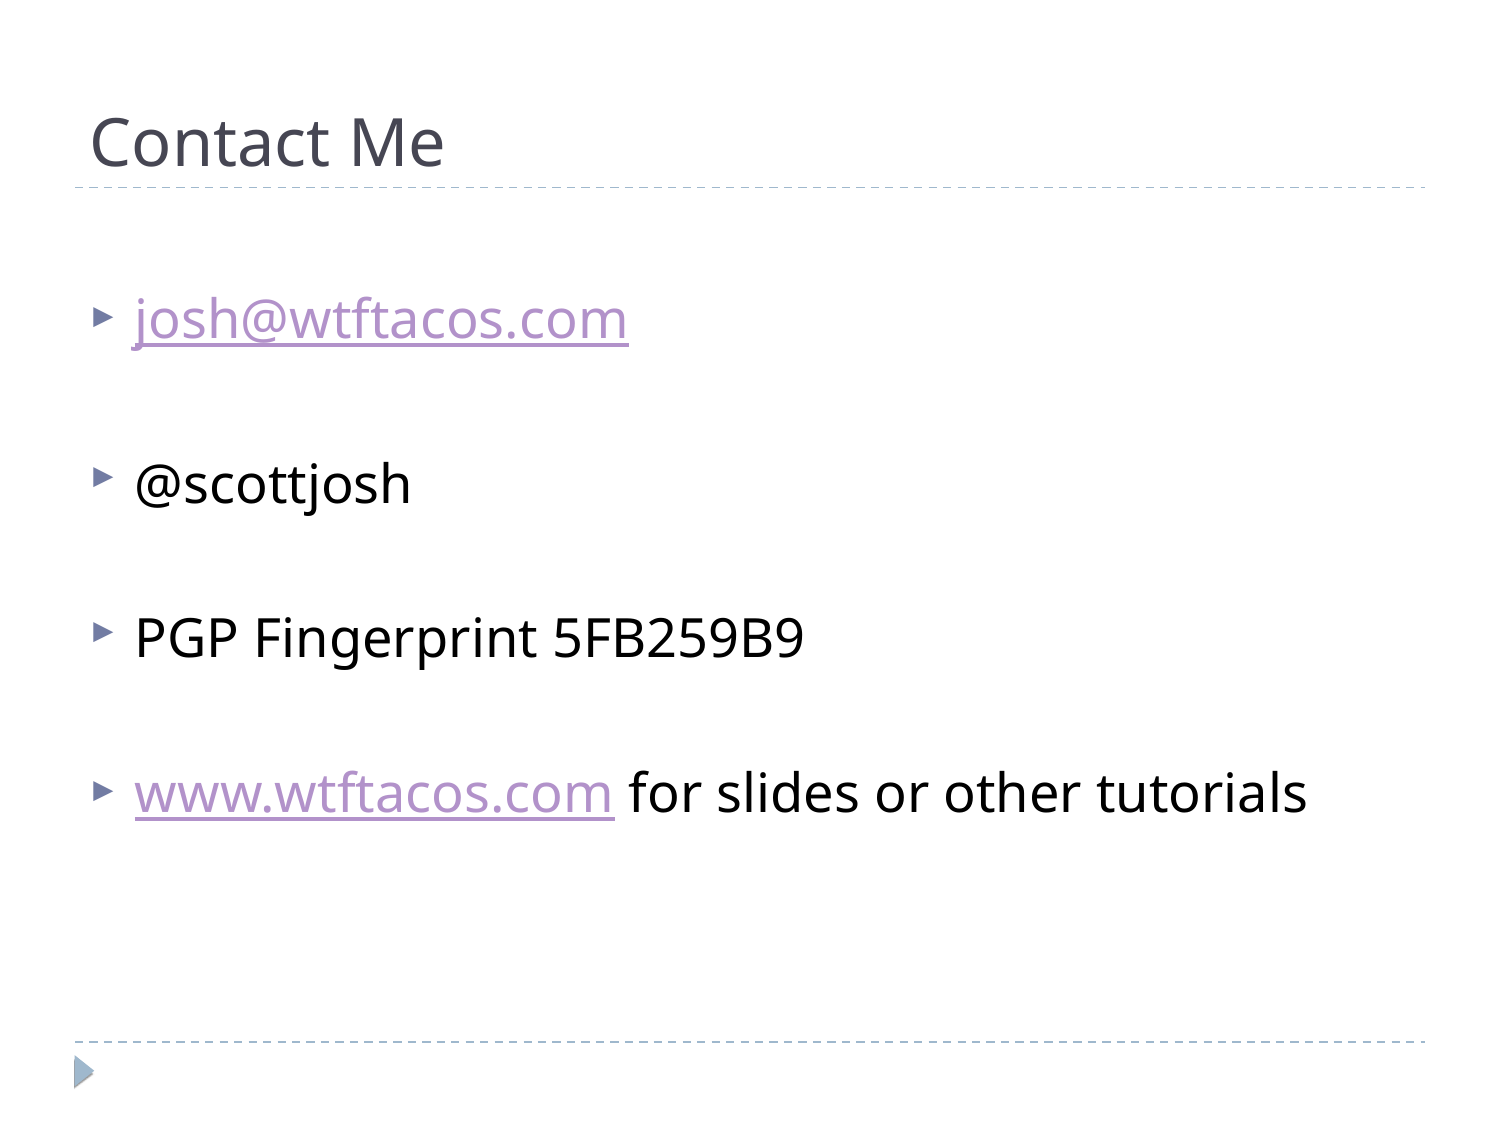

# Contact Me
josh@wtftacos.com
@scottjosh
PGP Fingerprint 5FB259B9
www.wtftacos.com for slides or other tutorials